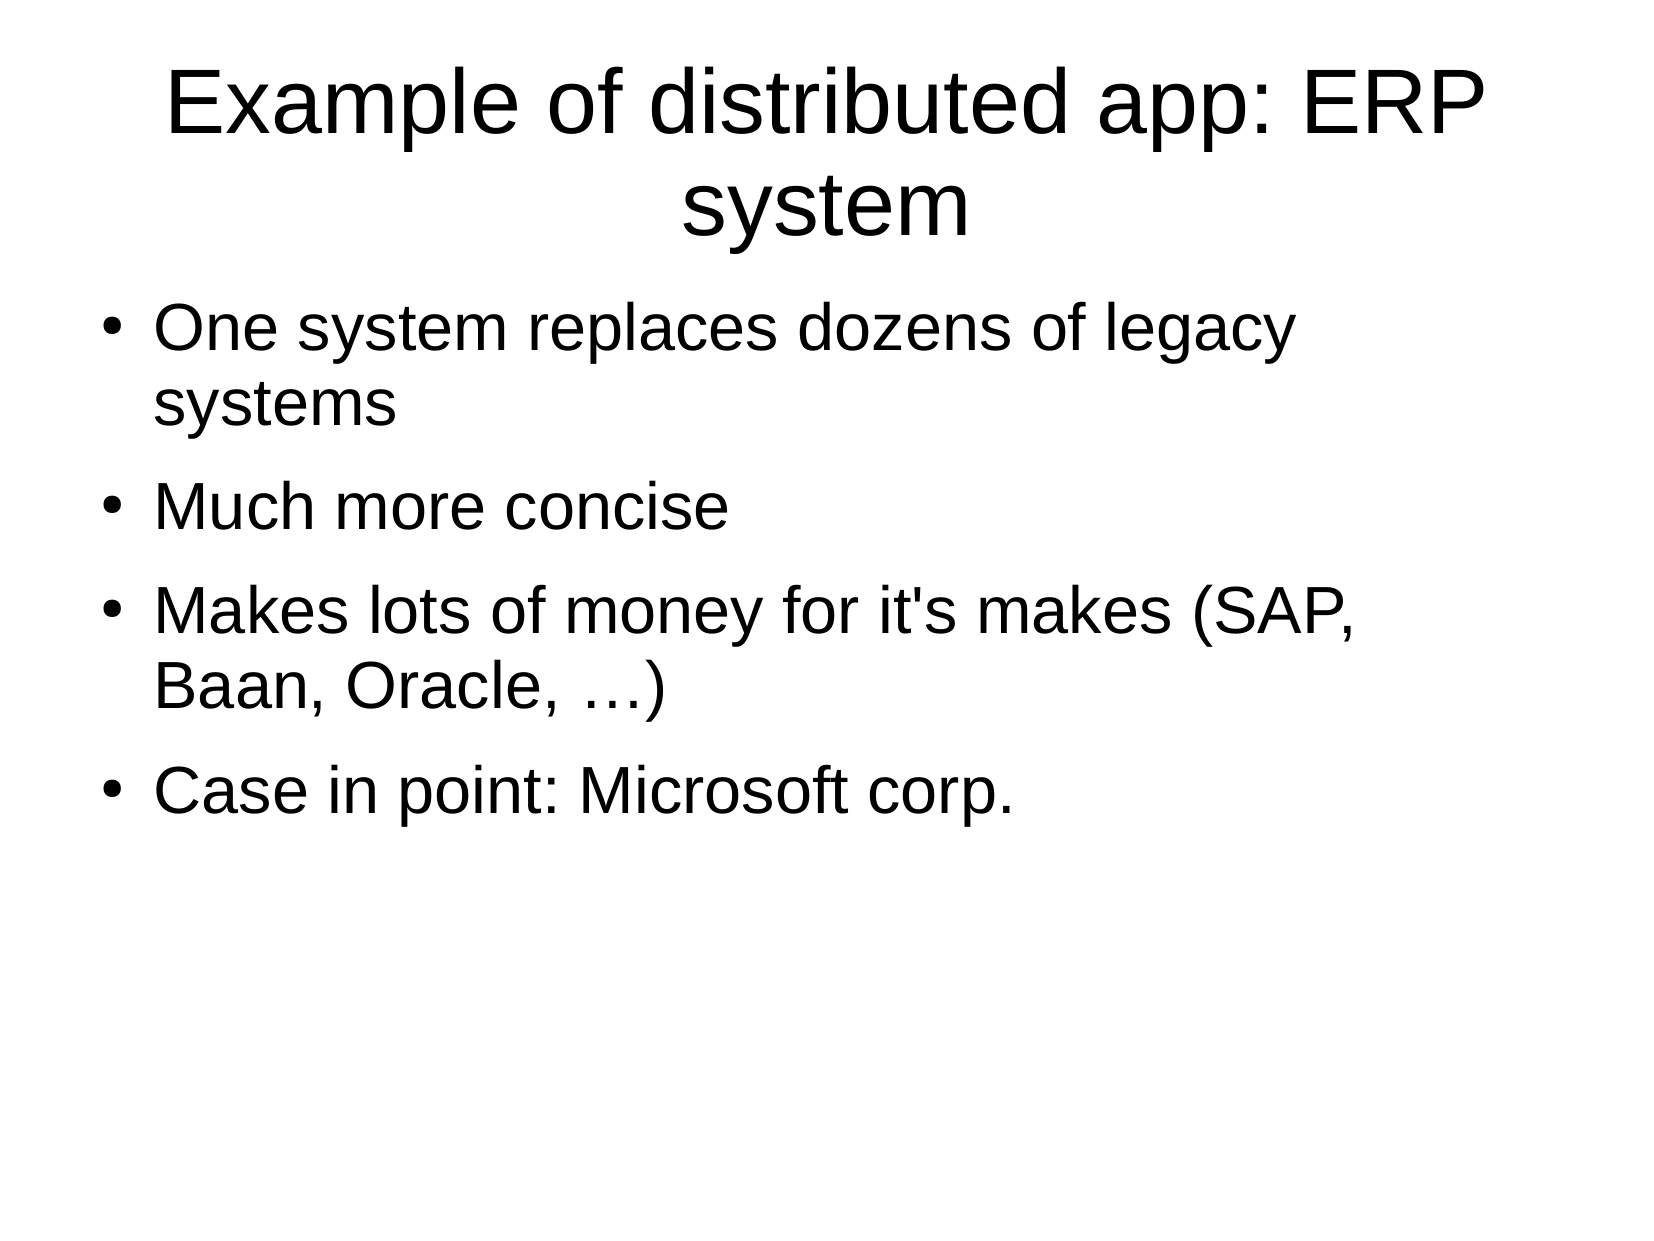

# Example of distributed app: ERP system
One system replaces dozens of legacy systems
Much more concise
Makes lots of money for it's makes (SAP, Baan, Oracle, …)
Case in point: Microsoft corp.